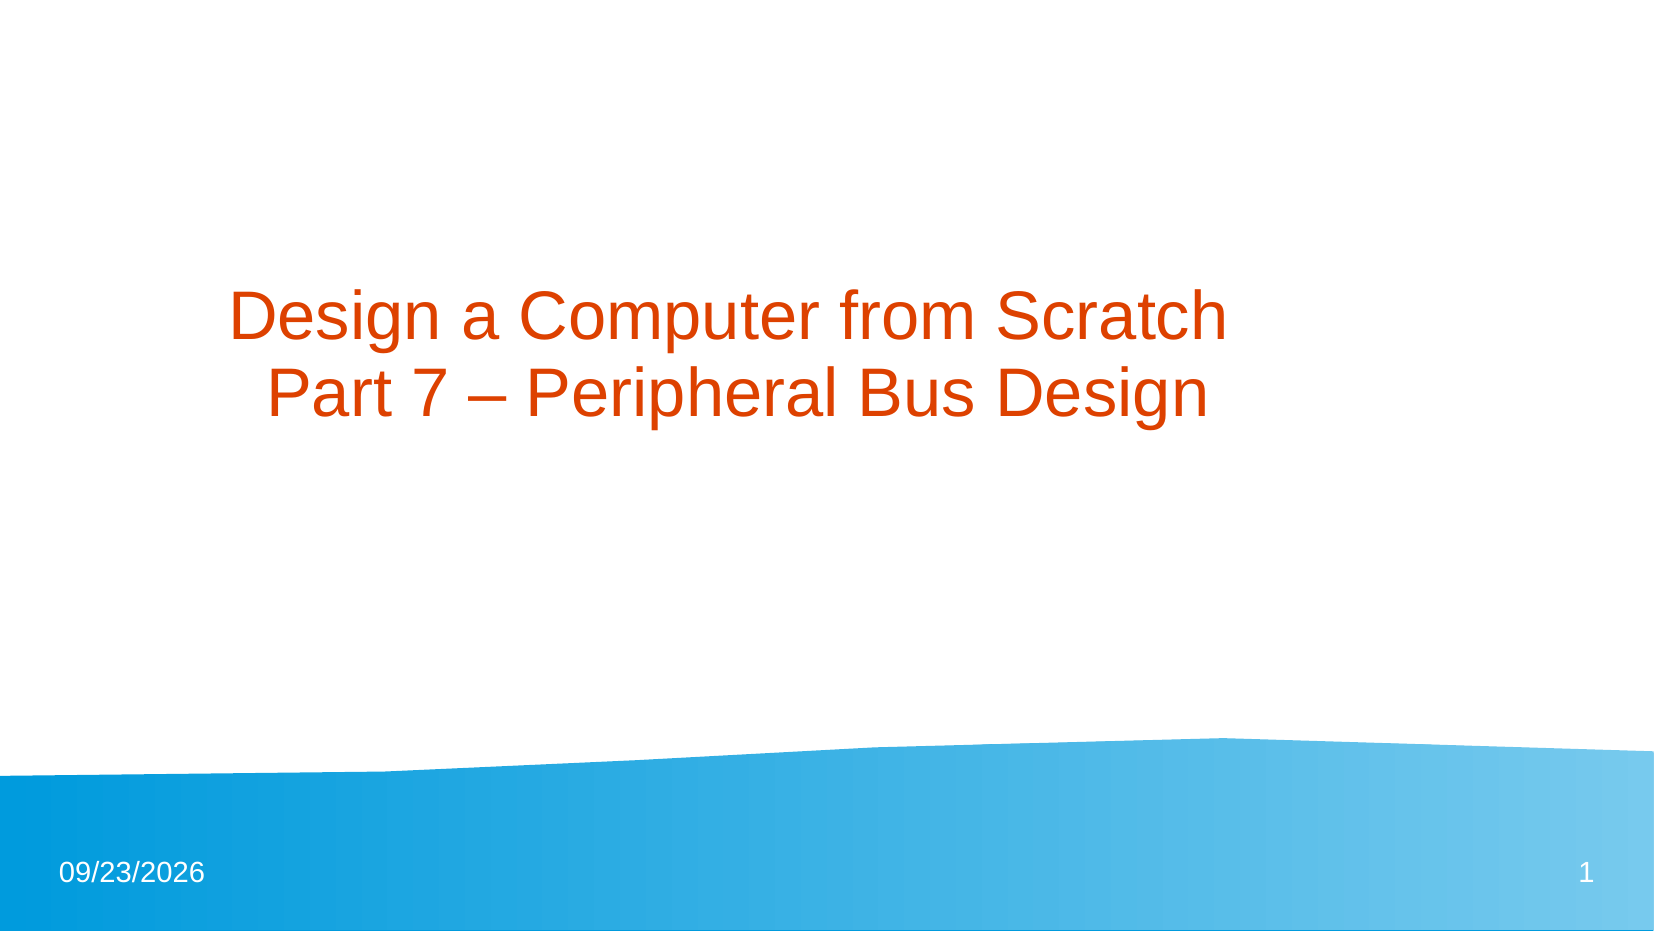

# Design a Computer from Scratch Part 7 – Peripheral Bus Design